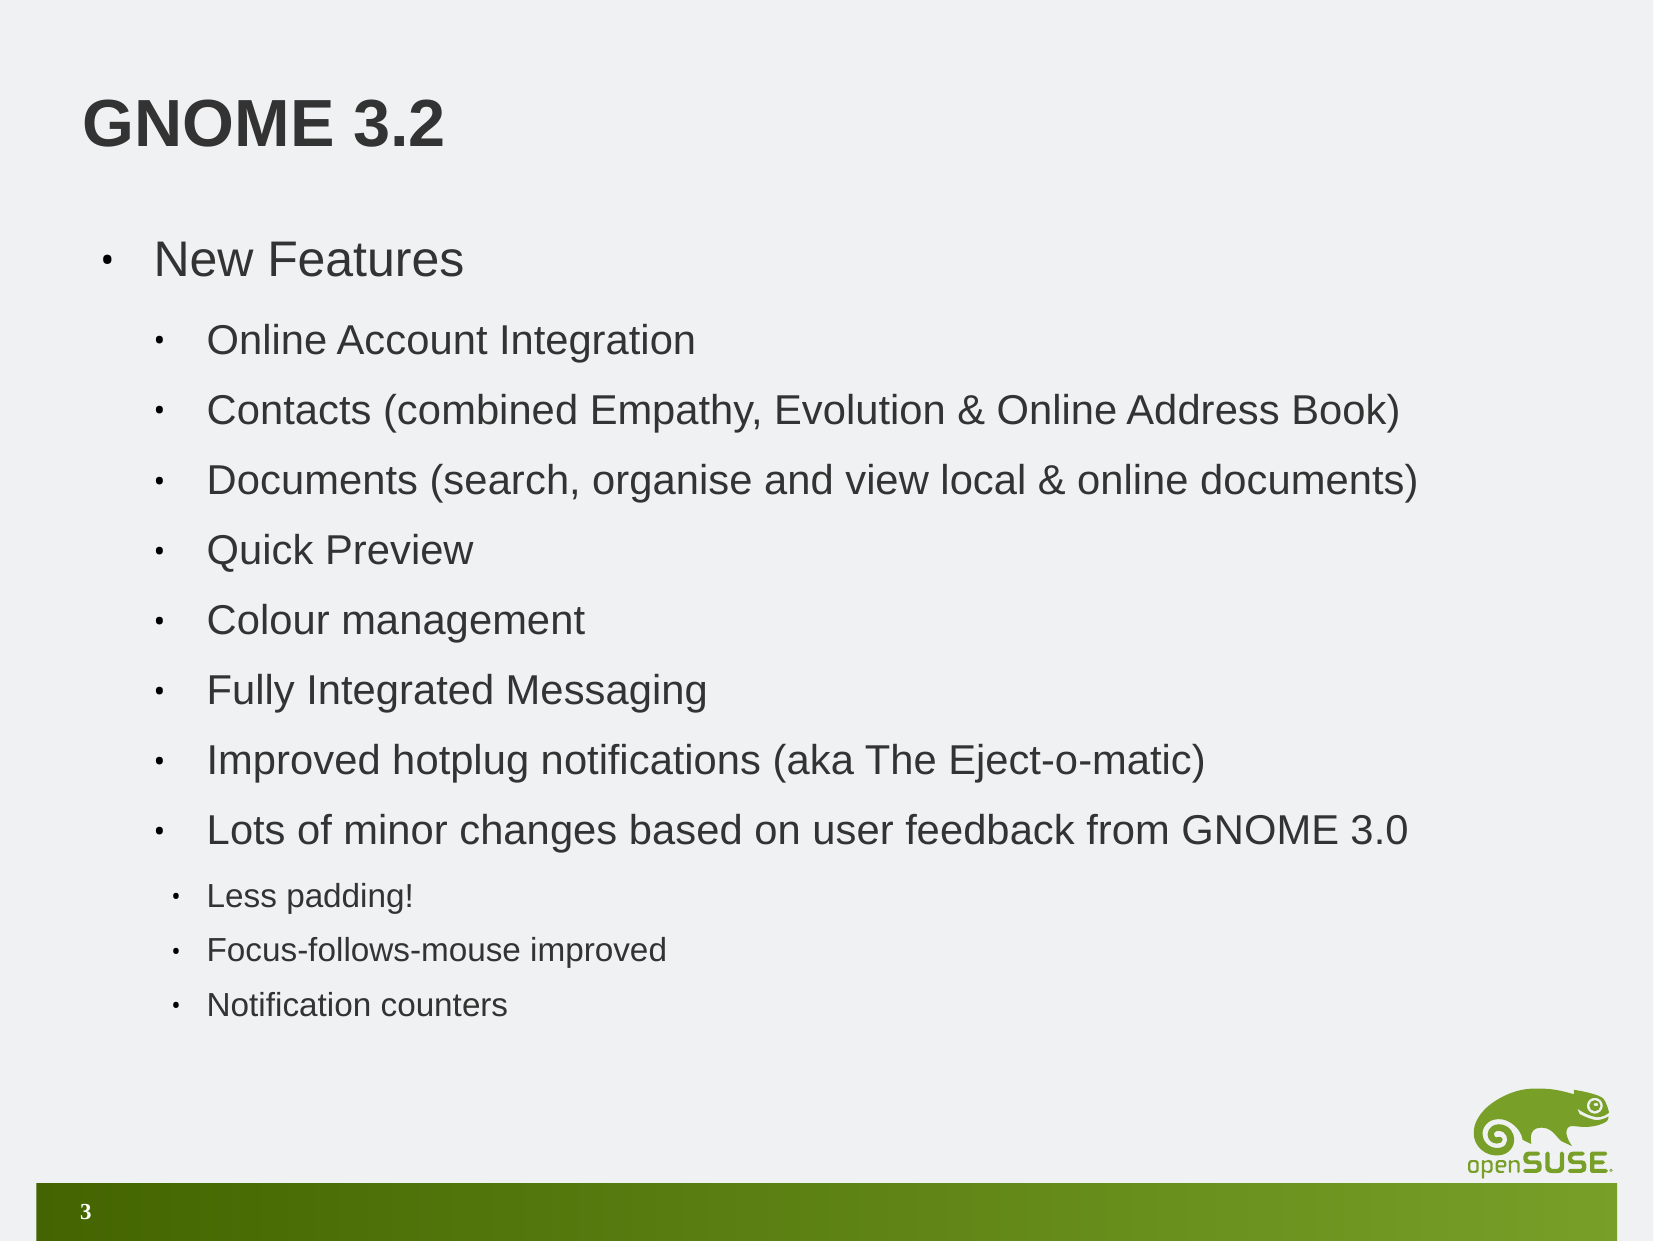

# GNOME 3.2
New Features
Online Account Integration
Contacts (combined Empathy, Evolution & Online Address Book)
Documents (search, organise and view local & online documents)
Quick Preview
Colour management
Fully Integrated Messaging
Improved hotplug notifications (aka The Eject-o-matic)
Lots of minor changes based on user feedback from GNOME 3.0
Less padding!
Focus-follows-mouse improved
Notification counters
3